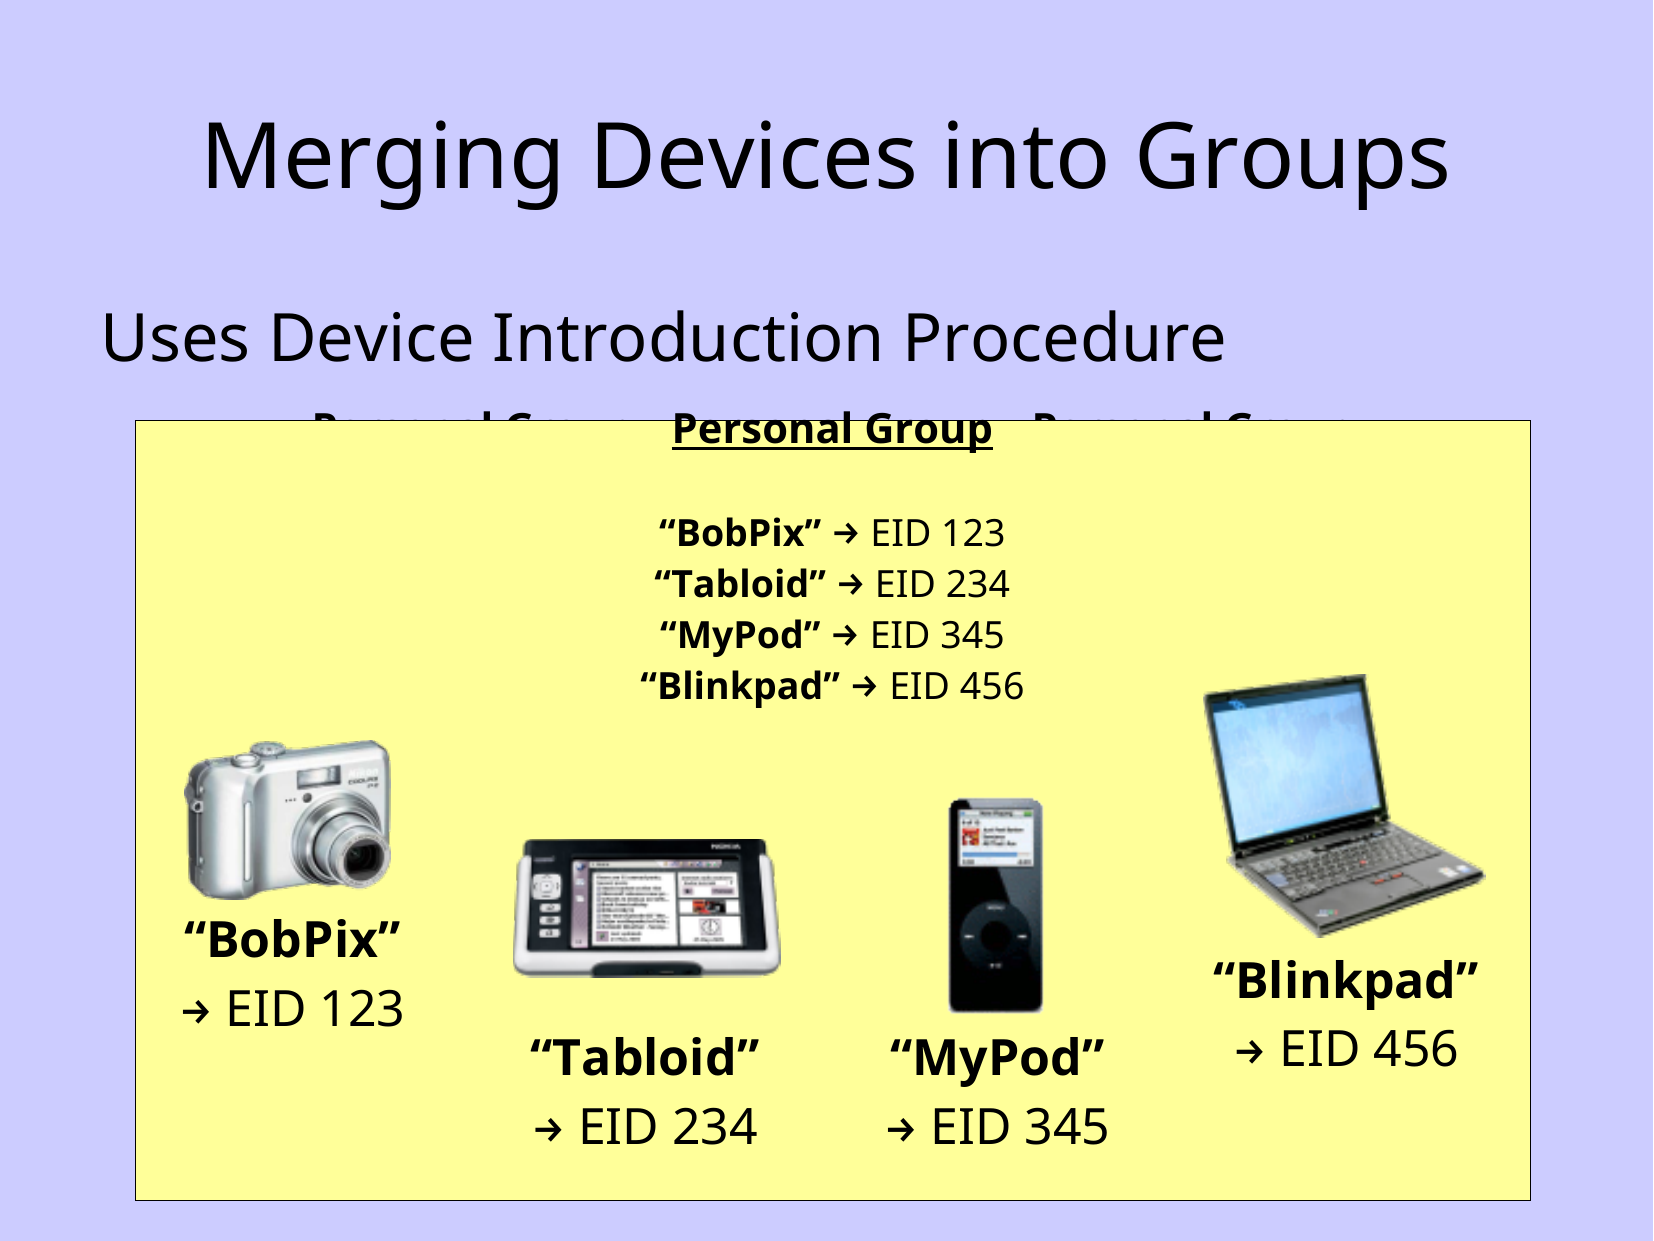

# Merging Devices into Groups
Uses Device Introduction Procedure
Personal Group
“BobPix” → EID 123
“Tabloid” → EID 234
Personal Group
“BobPix” → EID 123
“Tabloid” → EID 234
“MyPod” → EID 345
“Blinkpad” → EID 456
Personal Group
“MyPod” → EID 345
“Blinkpad” → EID 456
“BobPix”
→ EID 123
“Blinkpad”
→ EID 456
“Tabloid”
→ EID 234
“MyPod”
→ EID 345